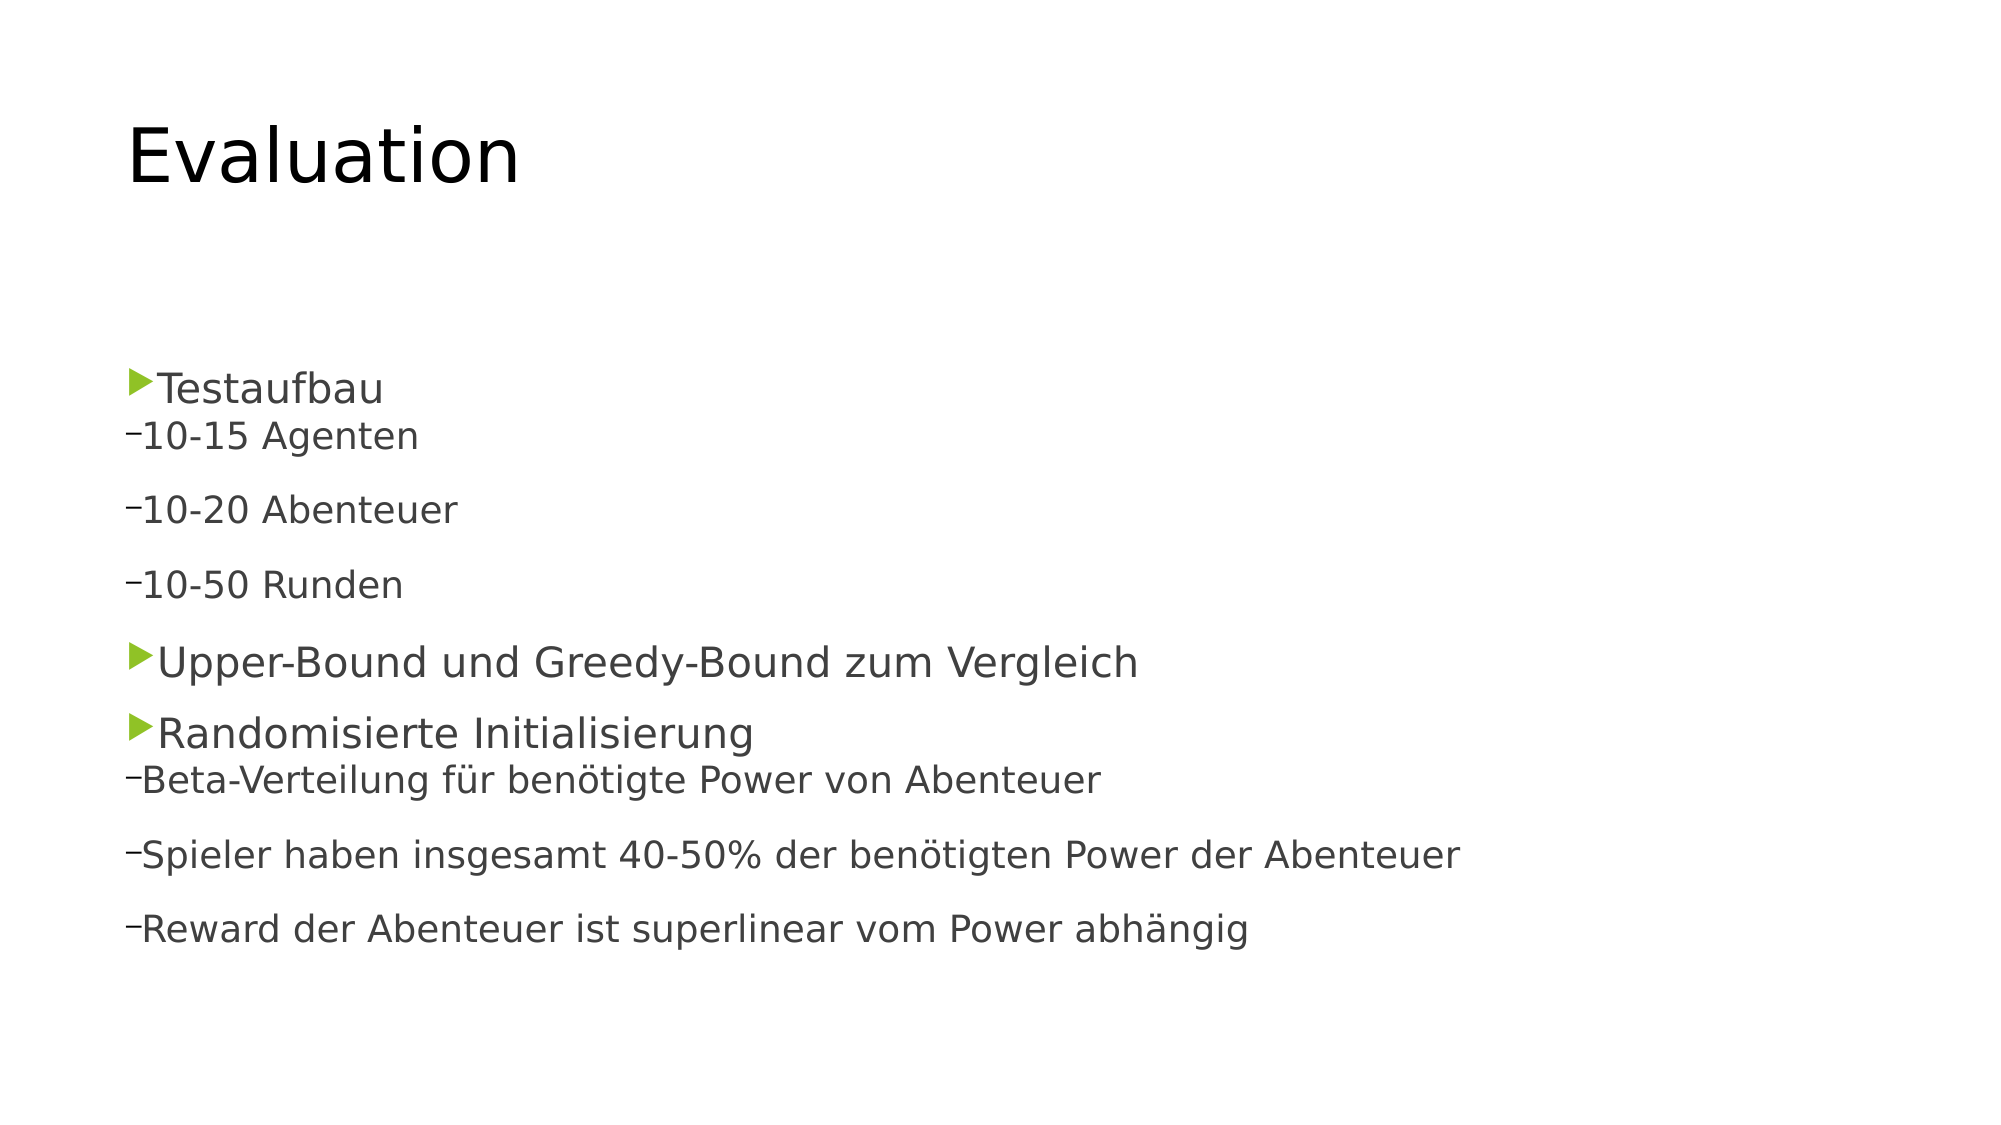

# Evaluation
Testaufbau
10-15 Agenten
10-20 Abenteuer
10-50 Runden
Upper-Bound und Greedy-Bound zum Vergleich
Randomisierte Initialisierung
Beta-Verteilung für benötigte Power von Abenteuer
Spieler haben insgesamt 40-50% der benötigten Power der Abenteuer
Reward der Abenteuer ist superlinear vom Power abhängig